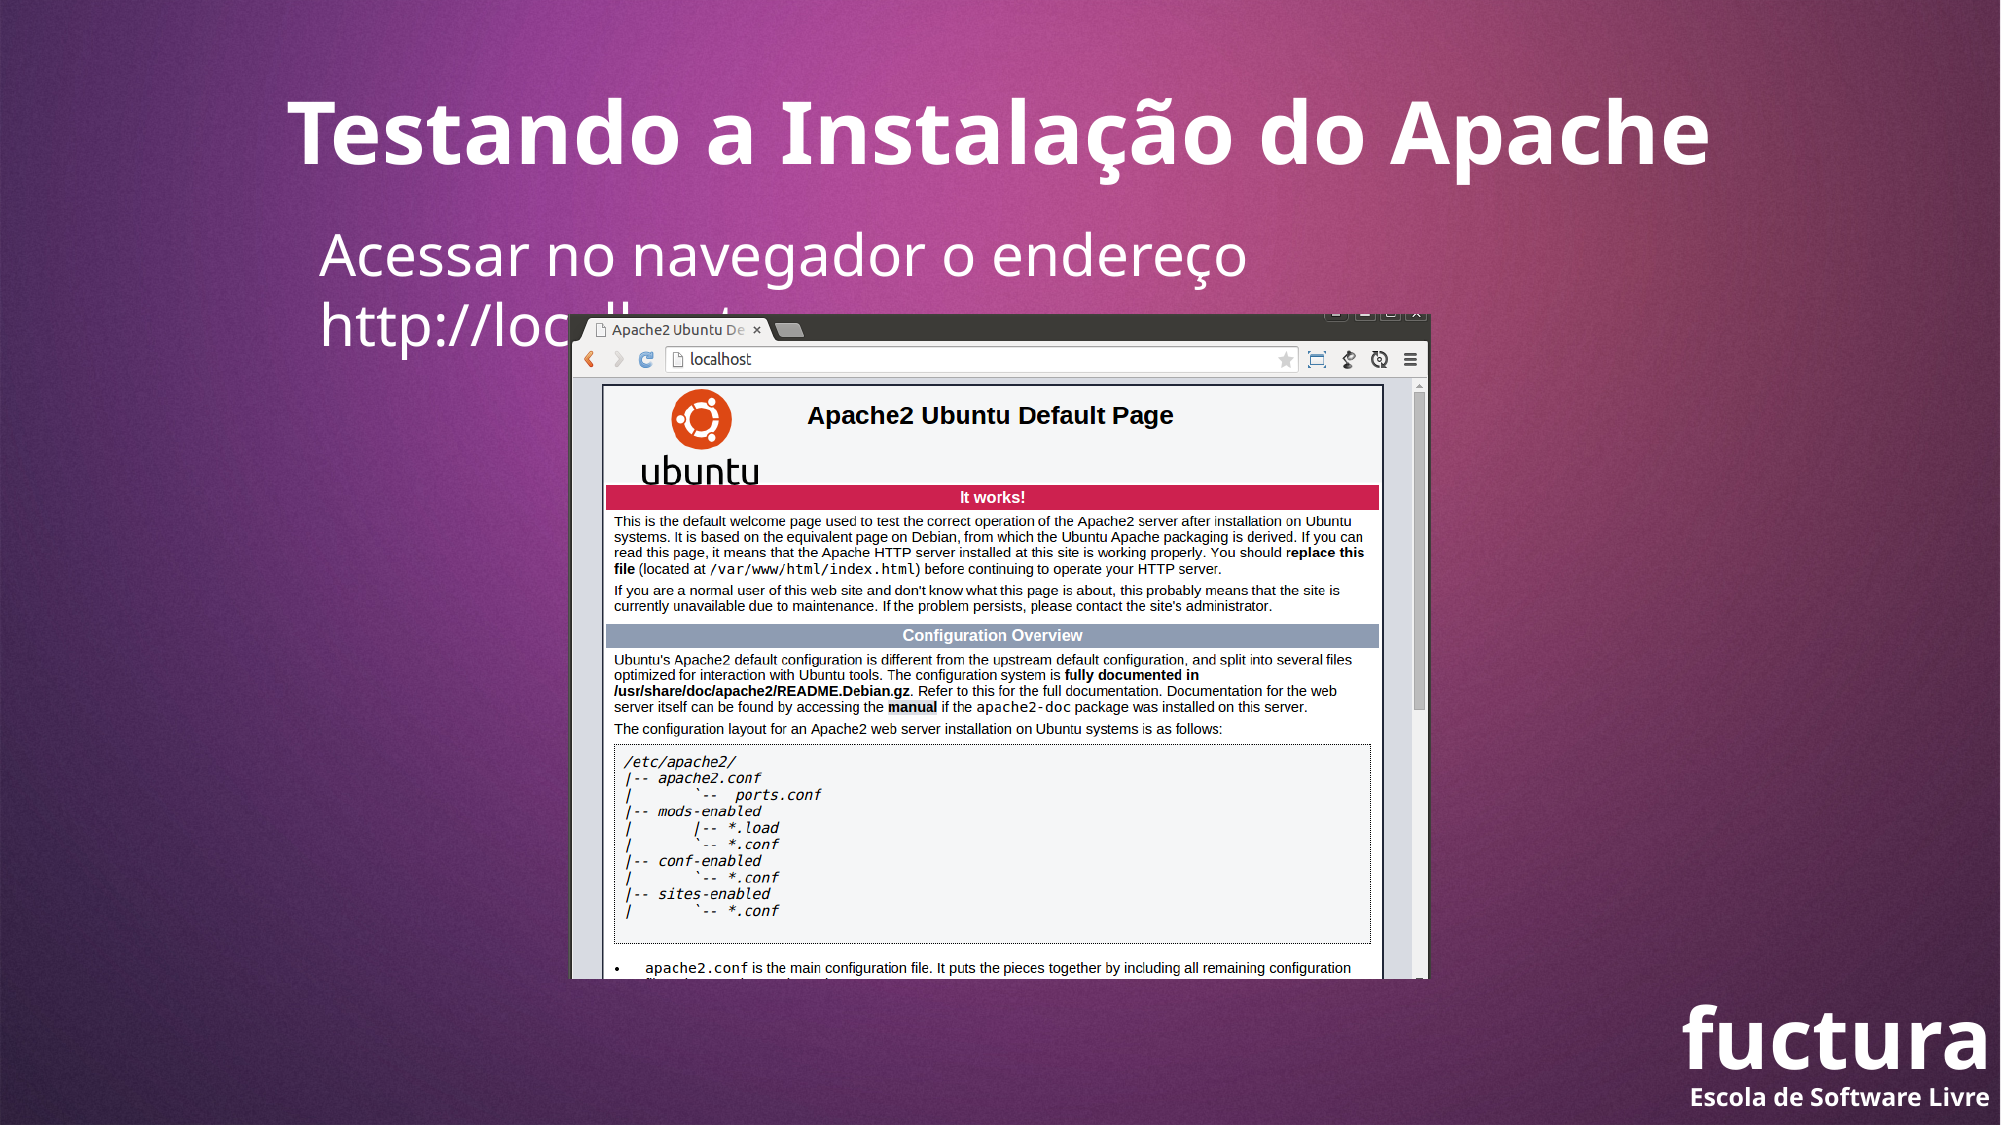

Testando a Instalação do Apache
Acessar no navegador o endereço http://localhost
fuctura
Escola de Software Livre